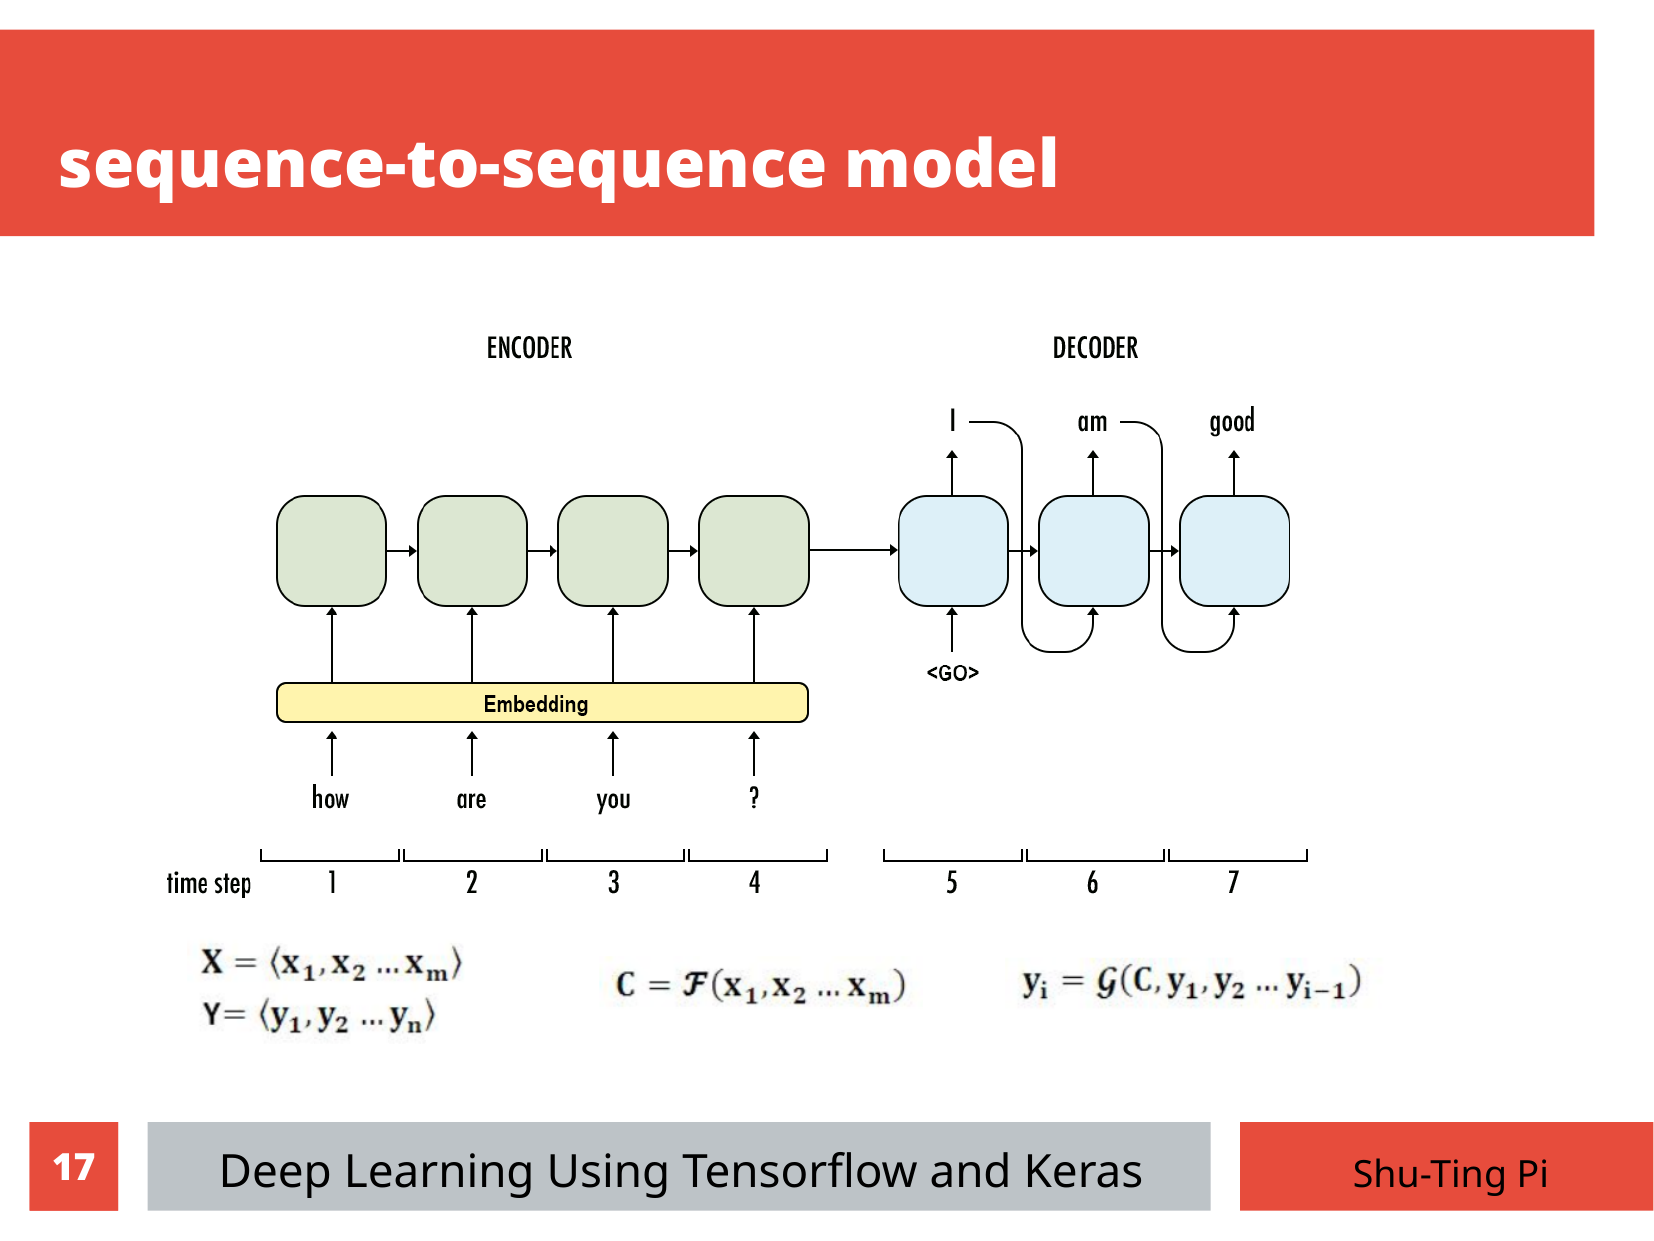

# sequence-to-sequence model
17
Deep Learning Using Tensorflow and Keras
Shu-Ting Pi